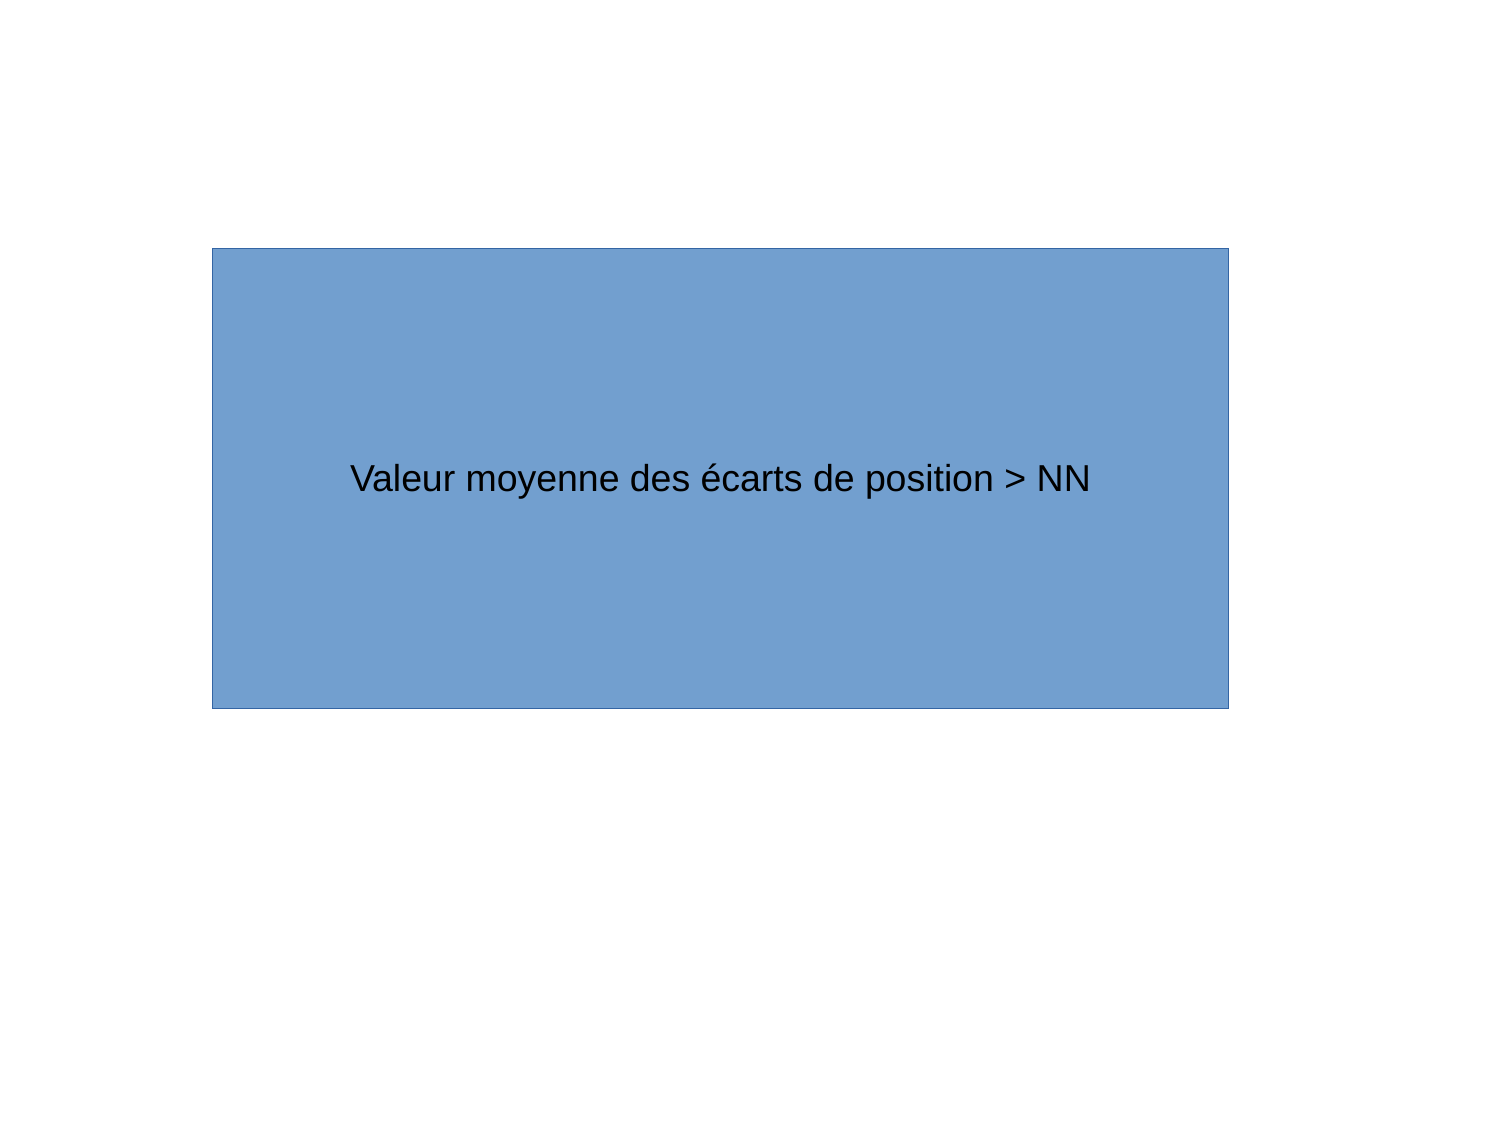

Valeur moyenne des écarts de position > NN